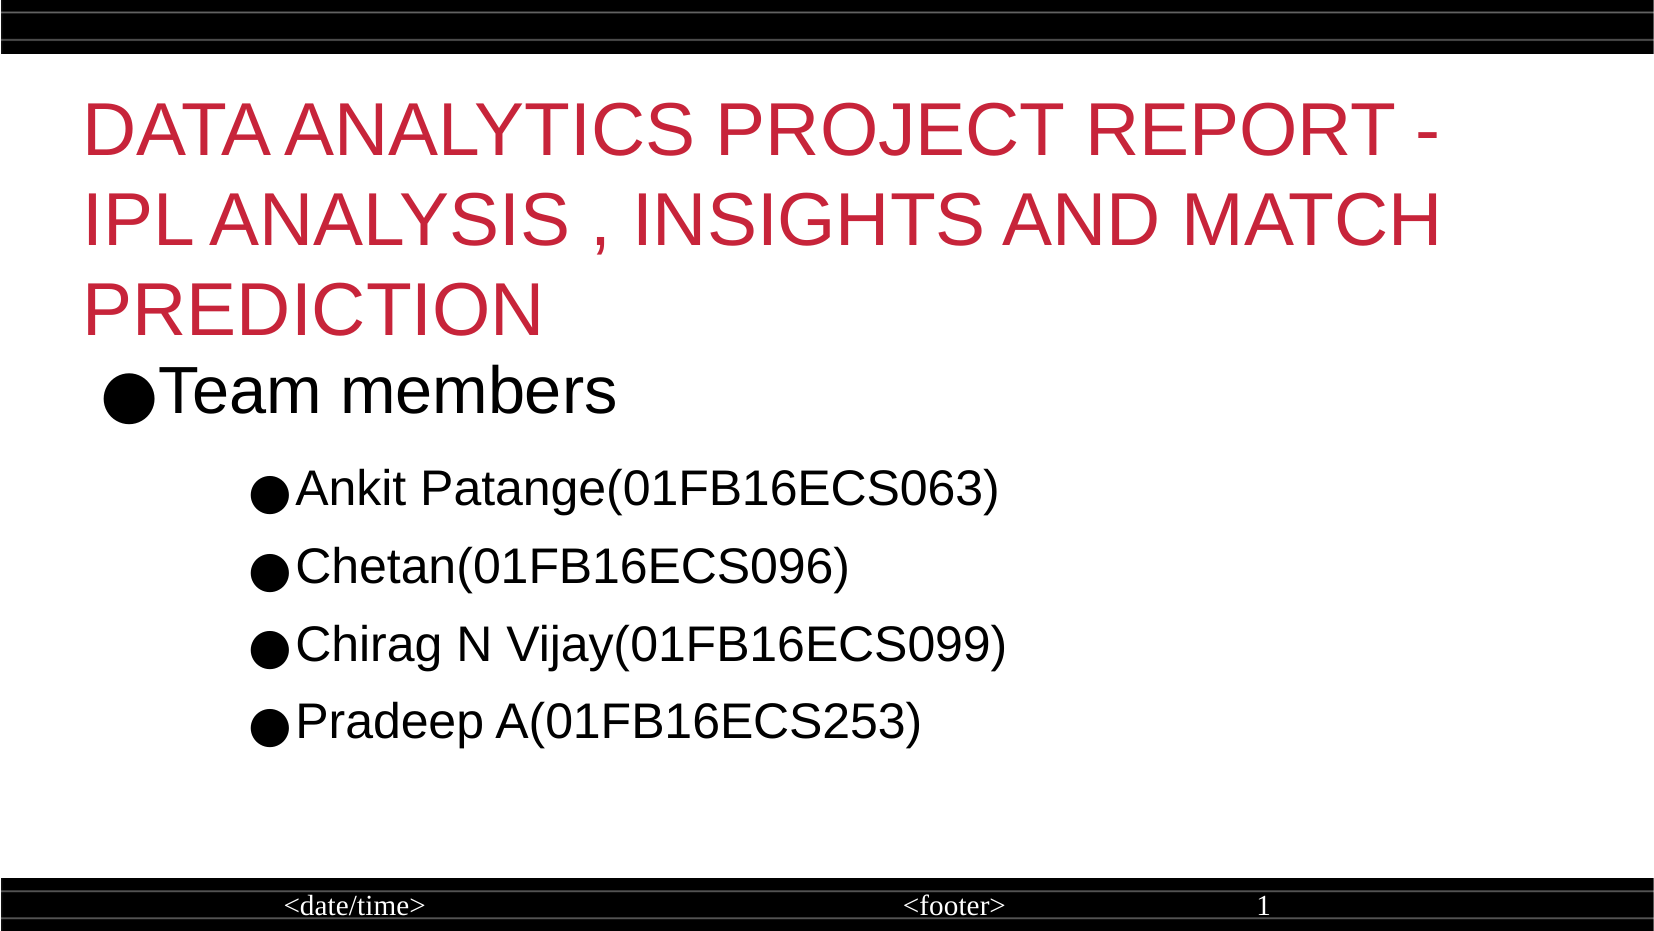

# DATA ANALYTICS PROJECT REPORT - IPL ANALYSIS , INSIGHTS AND MATCH PREDICTION
Team members
Ankit Patange(01FB16ECS063)
Chetan(01FB16ECS096)
Chirag N Vijay(01FB16ECS099)
Pradeep A(01FB16ECS253)